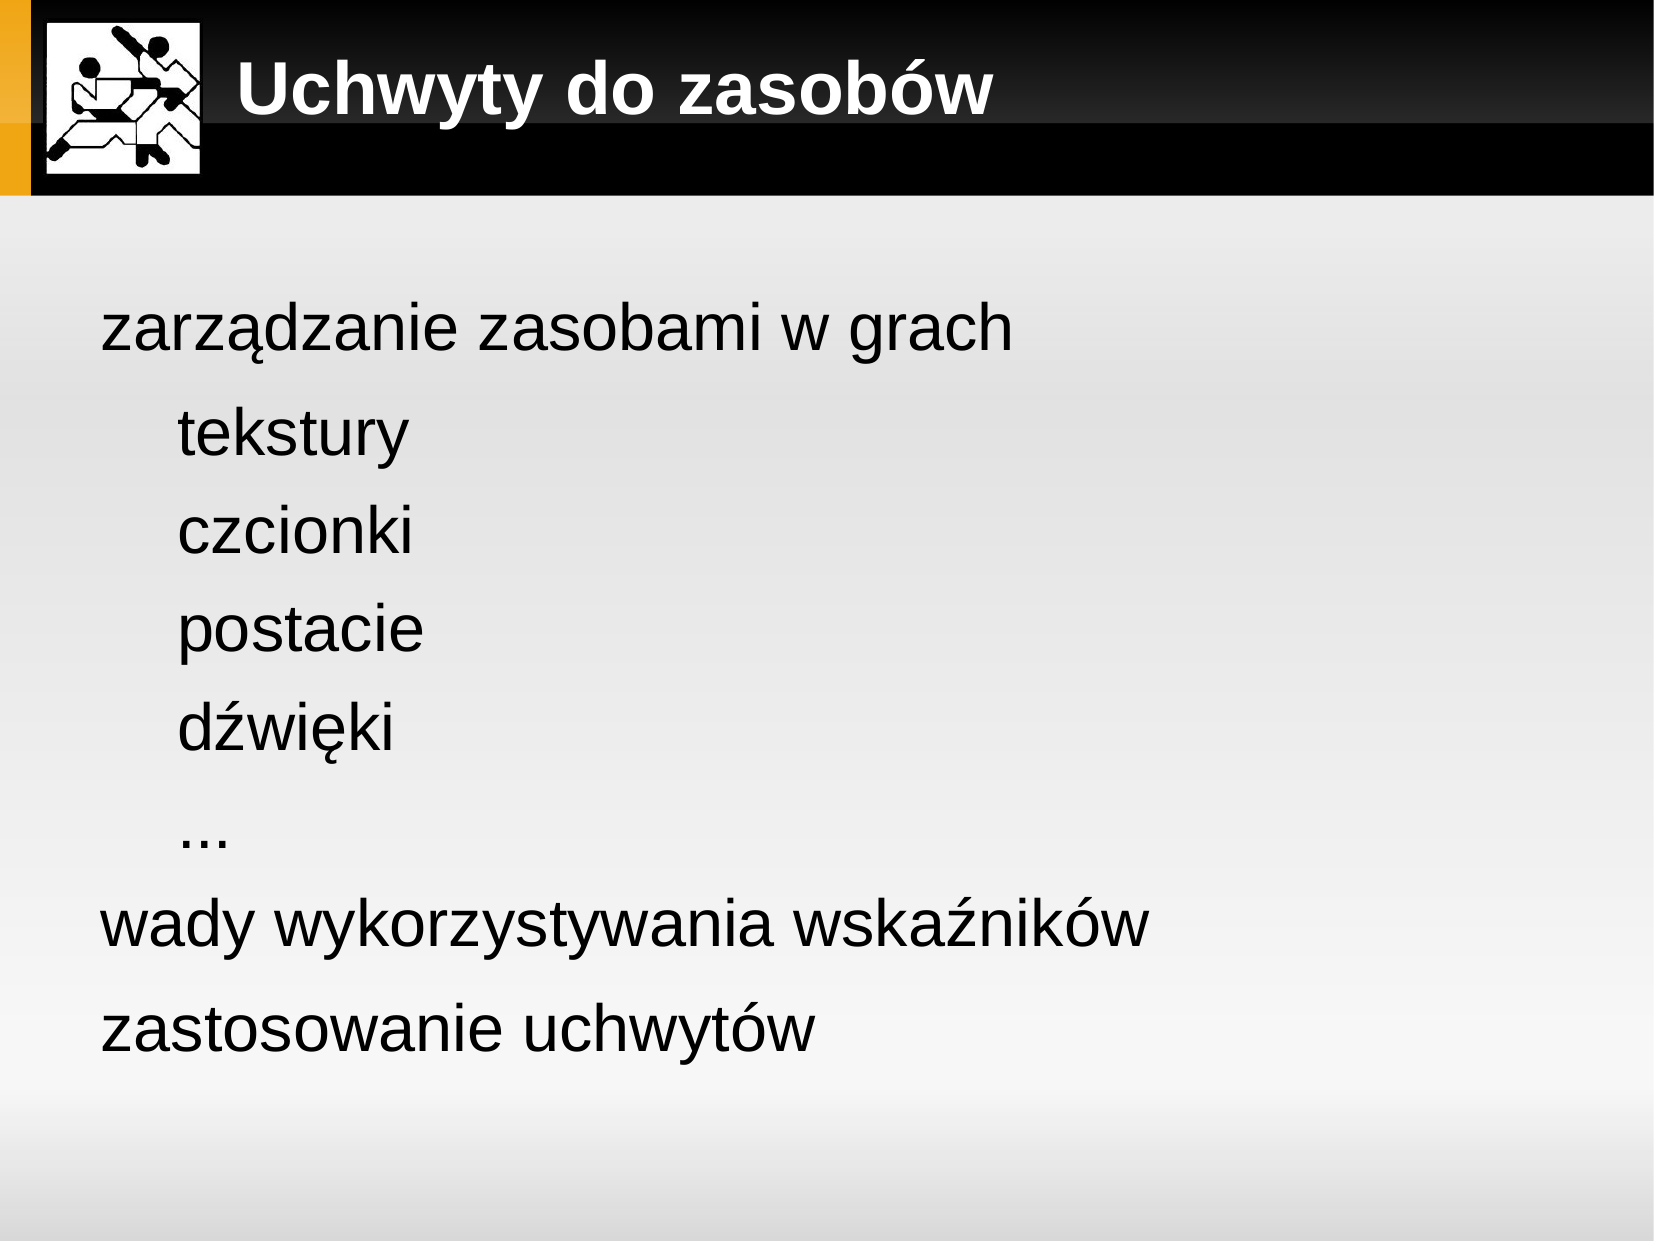

# Uchwyty do zasobów
zarządzanie zasobami w grach
tekstury
czcionki
postacie
dźwięki
...
wady wykorzystywania wskaźników
zastosowanie uchwytów